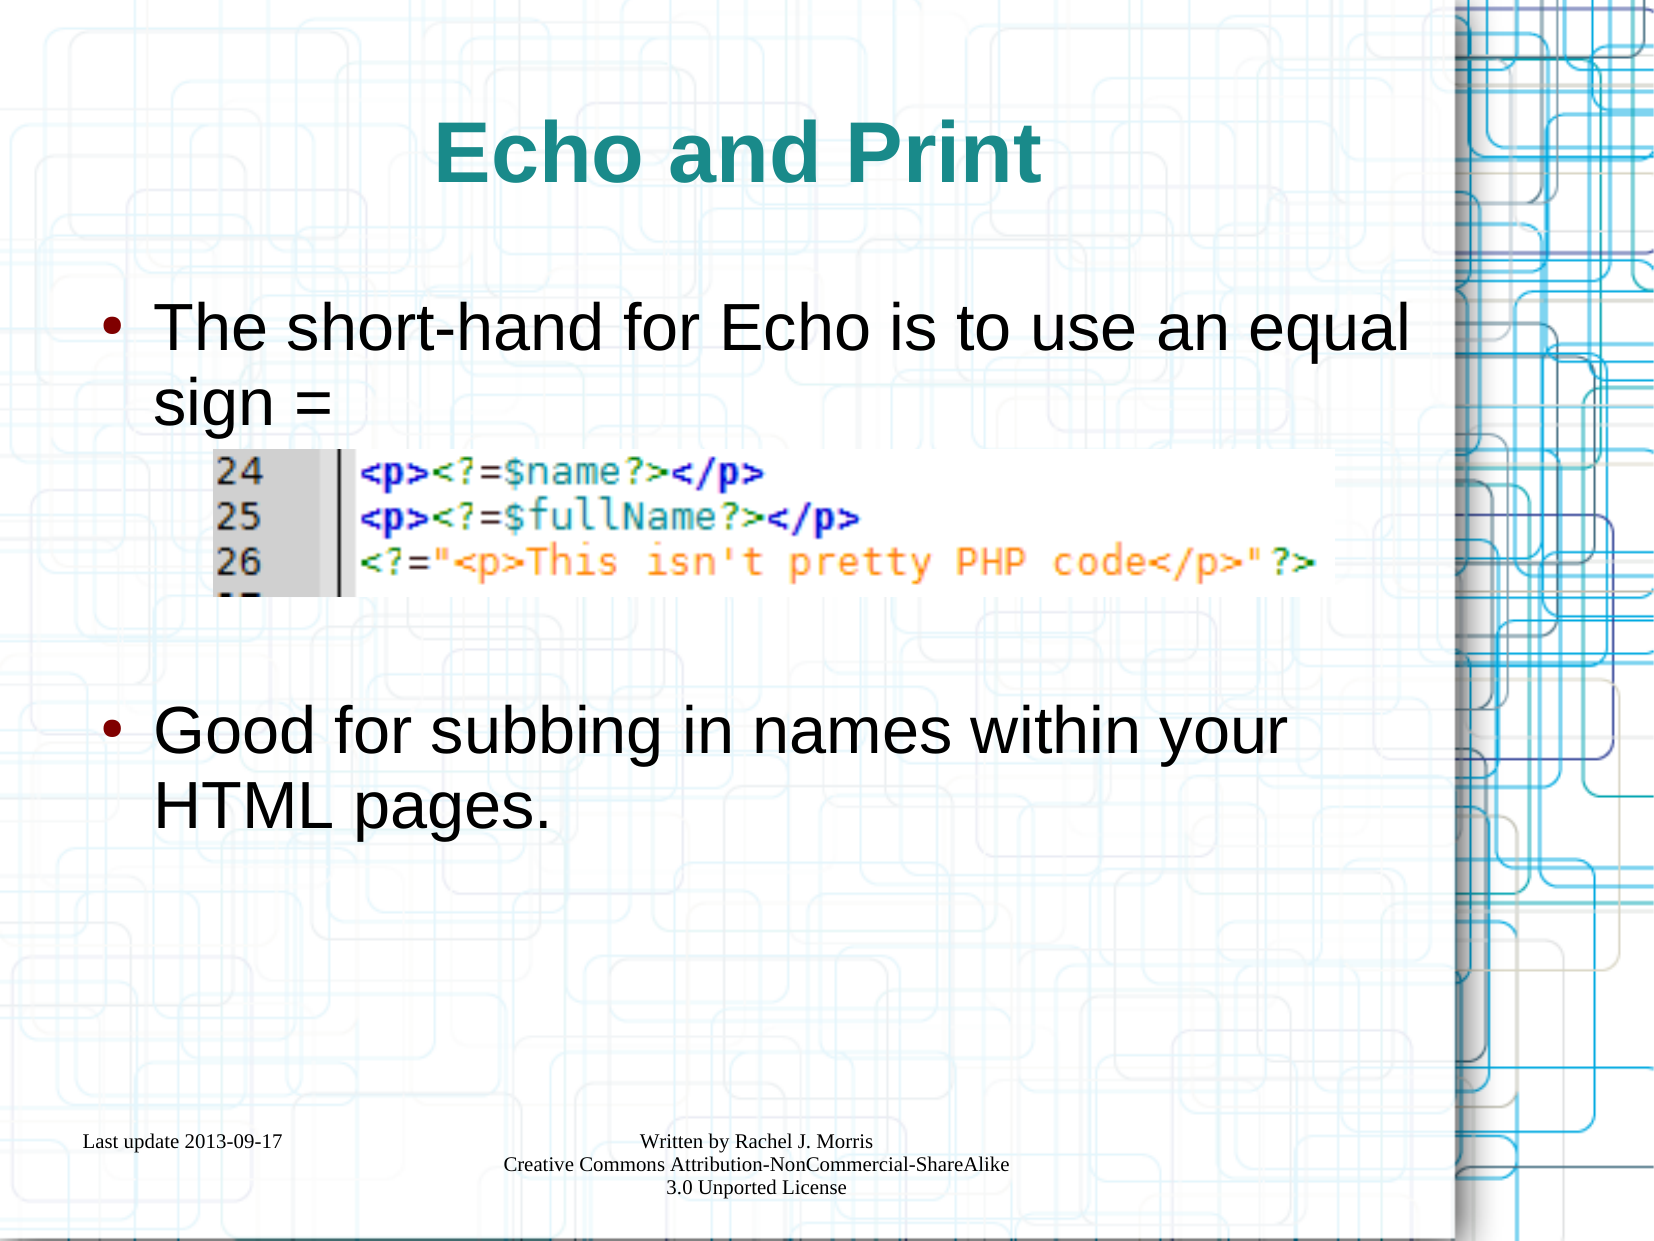

# Echo and Print
The short-hand for Echo is to use an equal sign =
Good for subbing in names within your HTML pages.